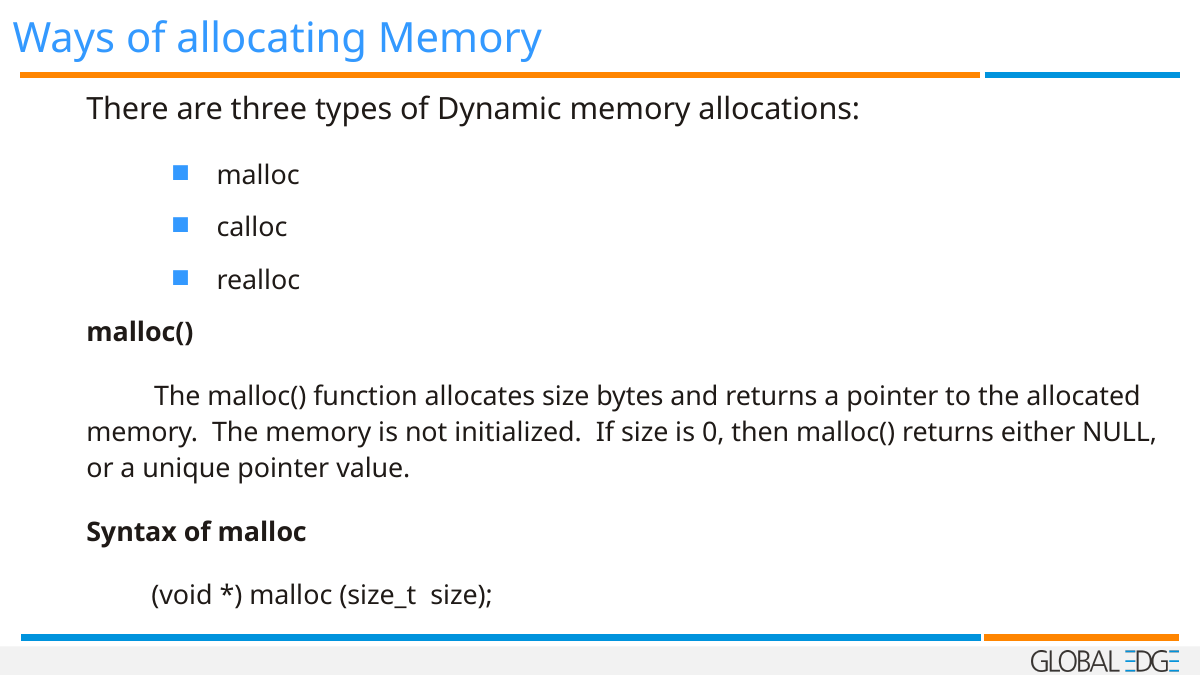

# Ways of allocating Memory
There are three types of Dynamic memory allocations:
malloc
calloc
realloc
malloc()
 	The malloc() function allocates size bytes and returns a pointer to the allocated memory. The memory is not initialized. If size is 0, then malloc() returns either NULL, or a unique pointer value.
Syntax of malloc
(void *) malloc (size_t size);